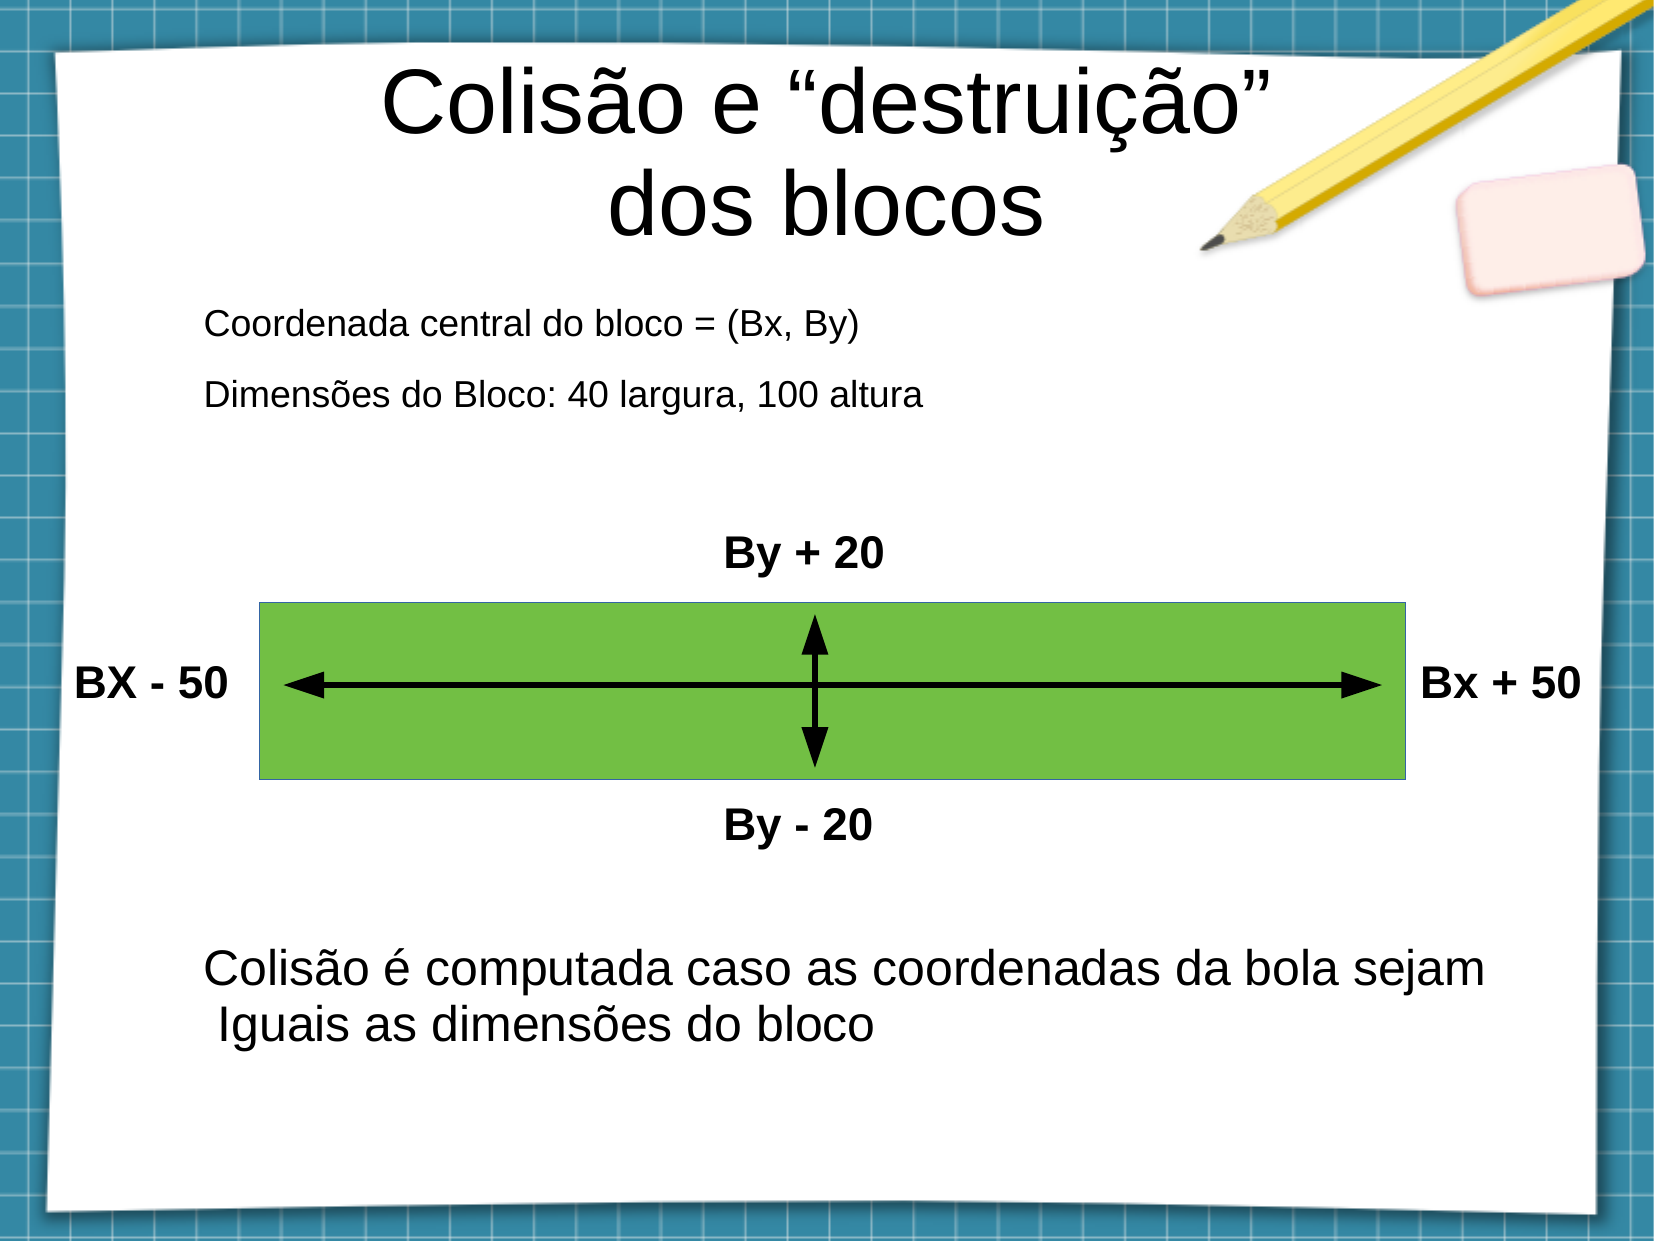

# Colisão e “destruição” dos blocos
Coordenada central do bloco = (Bx, By)
Dimensões do Bloco: 40 largura, 100 altura
By + 20
BX - 50
Bx + 50
By - 20
Colisão é computada caso as coordenadas da bola sejam
 Iguais as dimensões do bloco